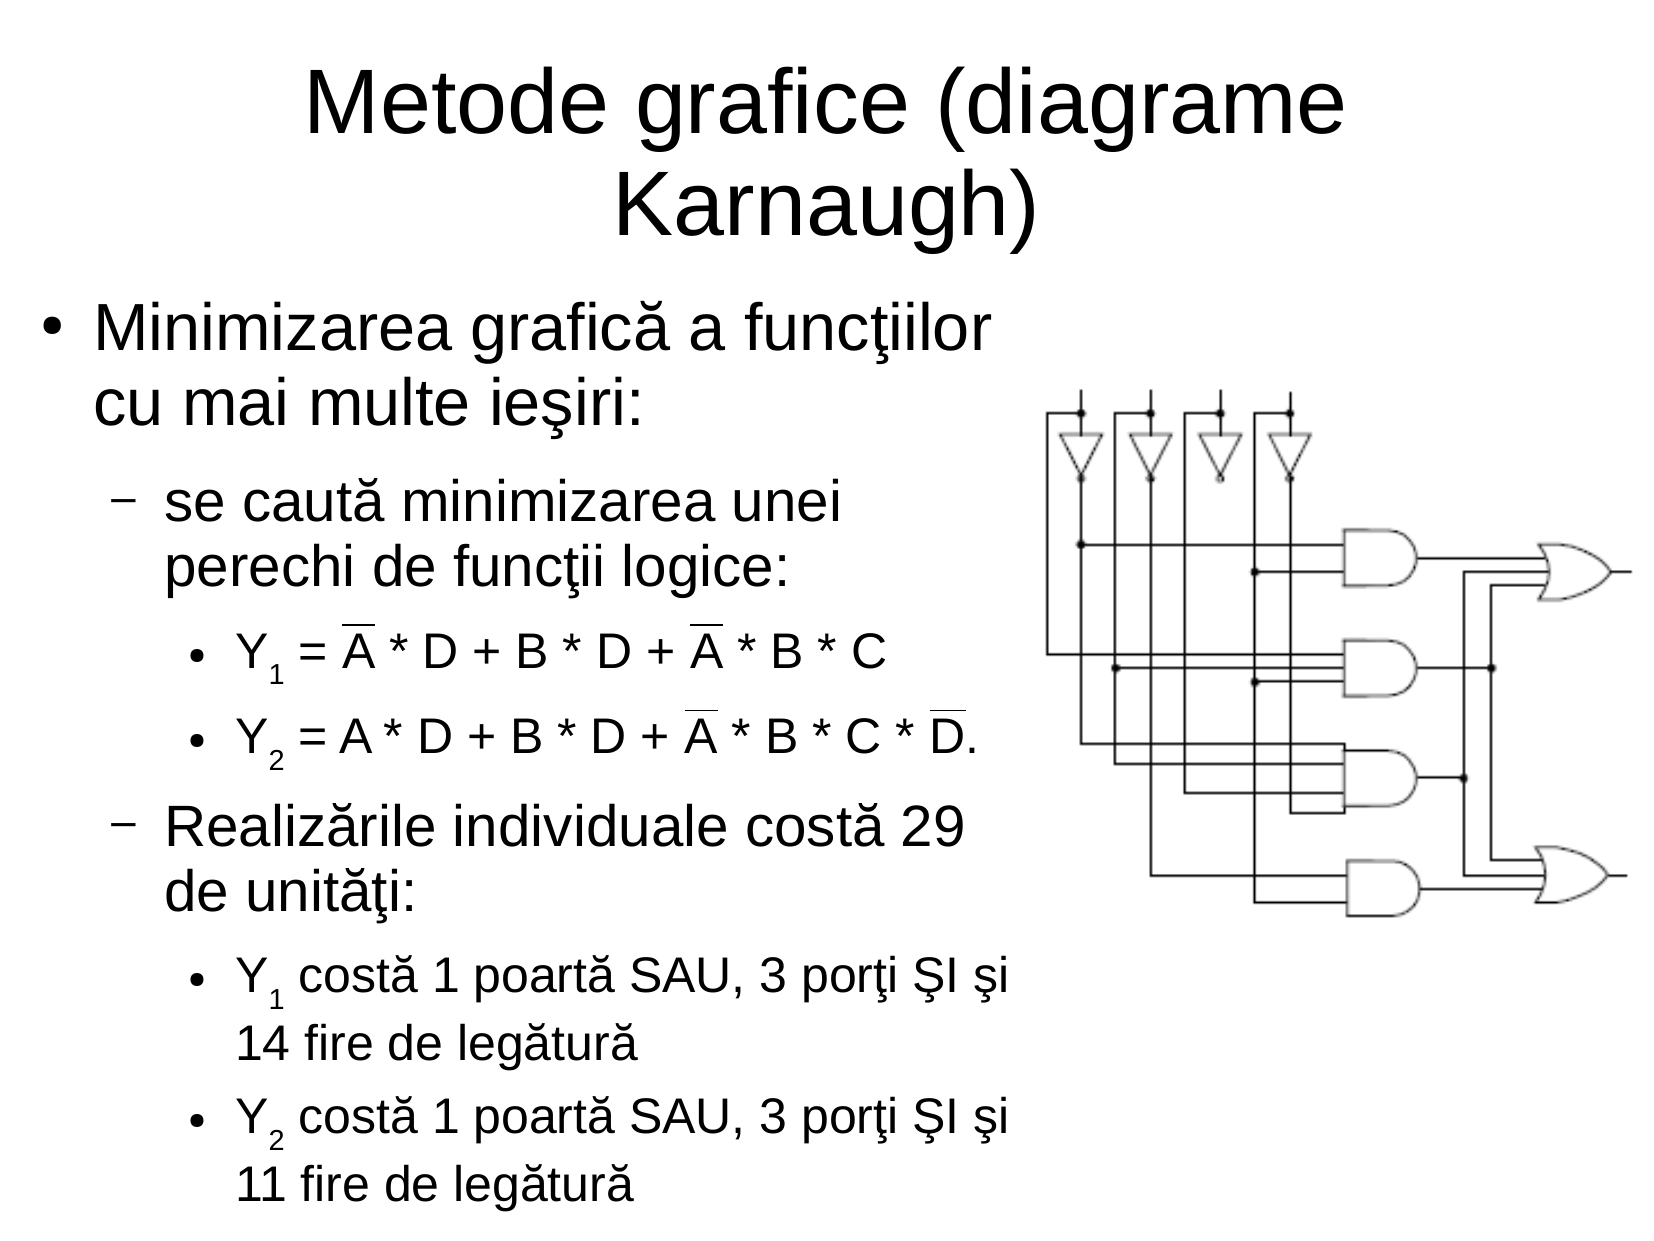

# Metode grafice (diagrame Karnaugh)
Minimizarea grafică a funcţiilor cu mai multe ieşiri:
se caută minimizarea unei perechi de funcţii logice:
Y1 = A * D + B * D + A * B * C
Y2 = A * D + B * D + A * B * C * D.
Realizările individuale costă 29 de unităţi:
Y1 costă 1 poartă SAU, 3 porţi ŞI şi 14 fire de legătură
Y2 costă 1 poartă SAU, 3 porţi ŞI şi 11 fire de legătură